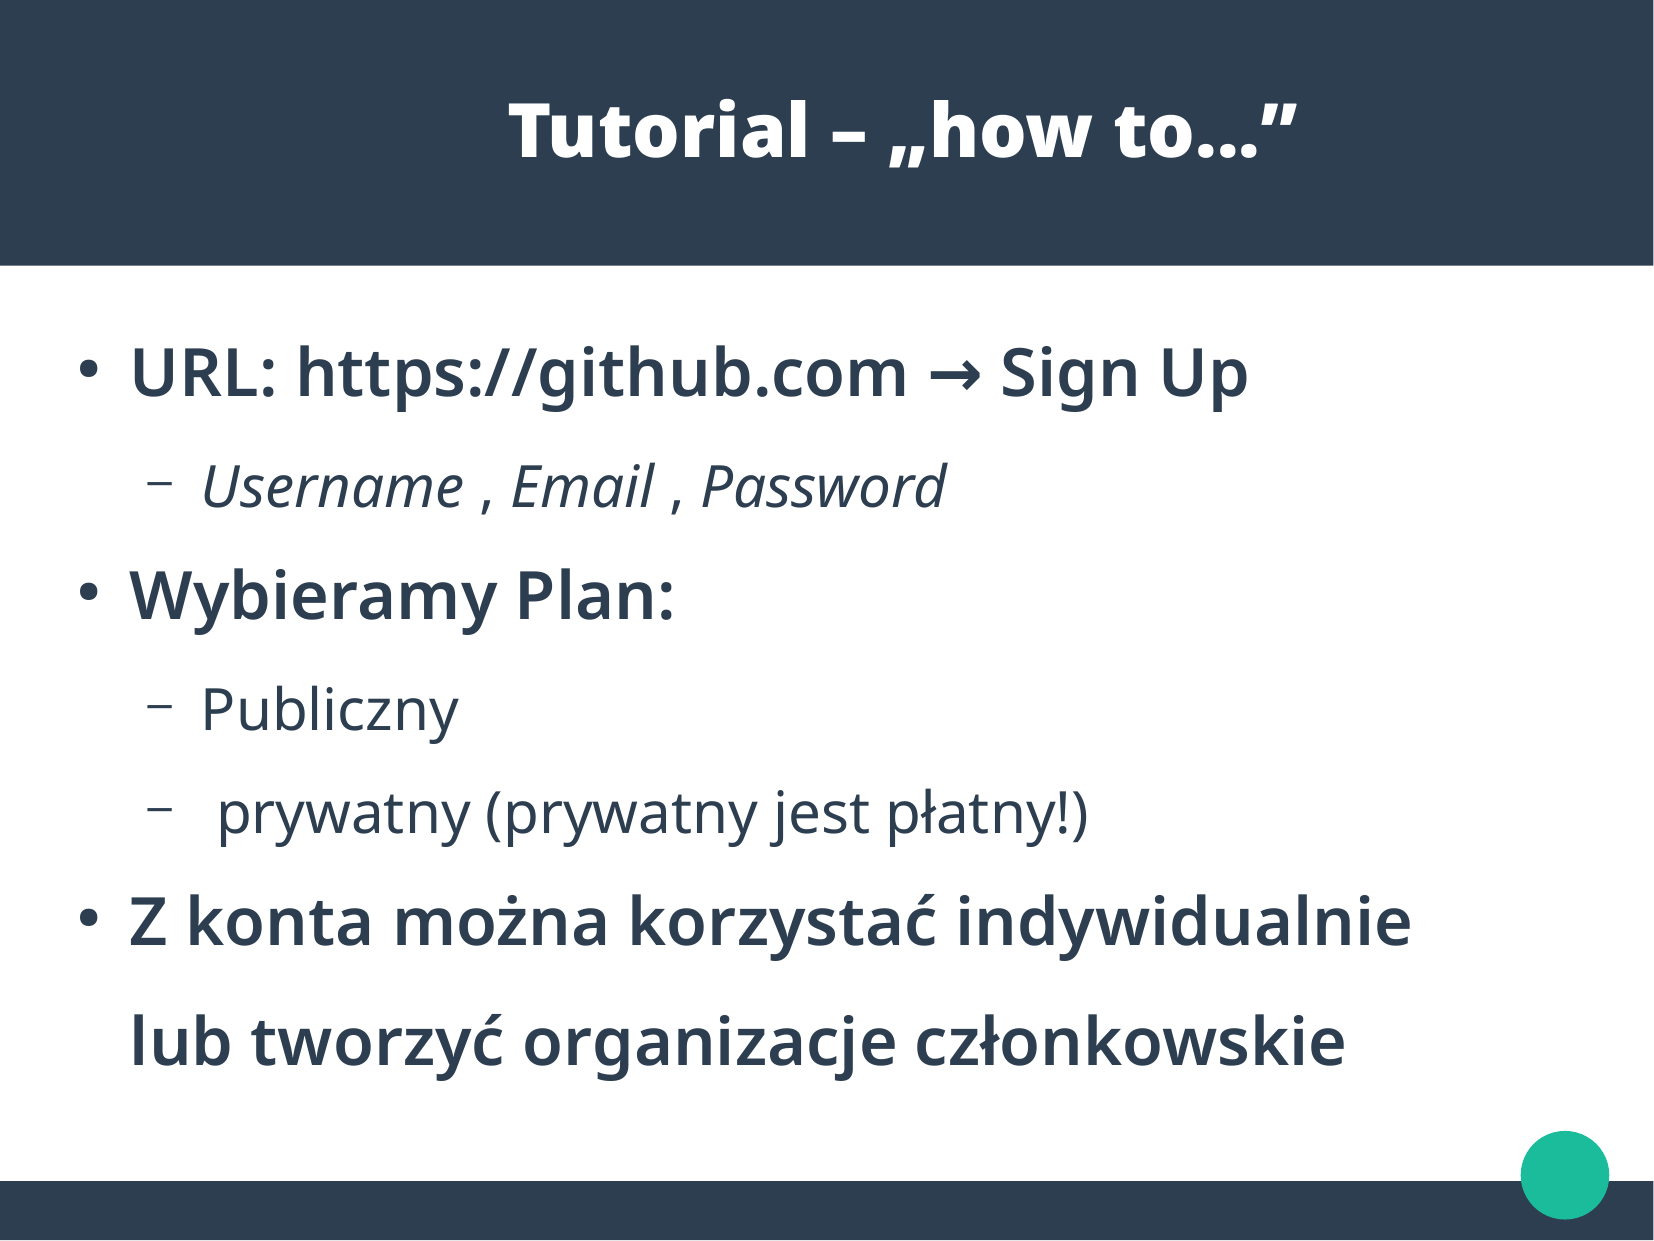

# Tutorial – „how to...”
URL: https://github.com → Sign Up
Username , Email , Password
Wybieramy Plan:
Publiczny
 prywatny (prywatny jest płatny!)
Z konta można korzystać indywidualnie
lub tworzyć organizacje członkowskie